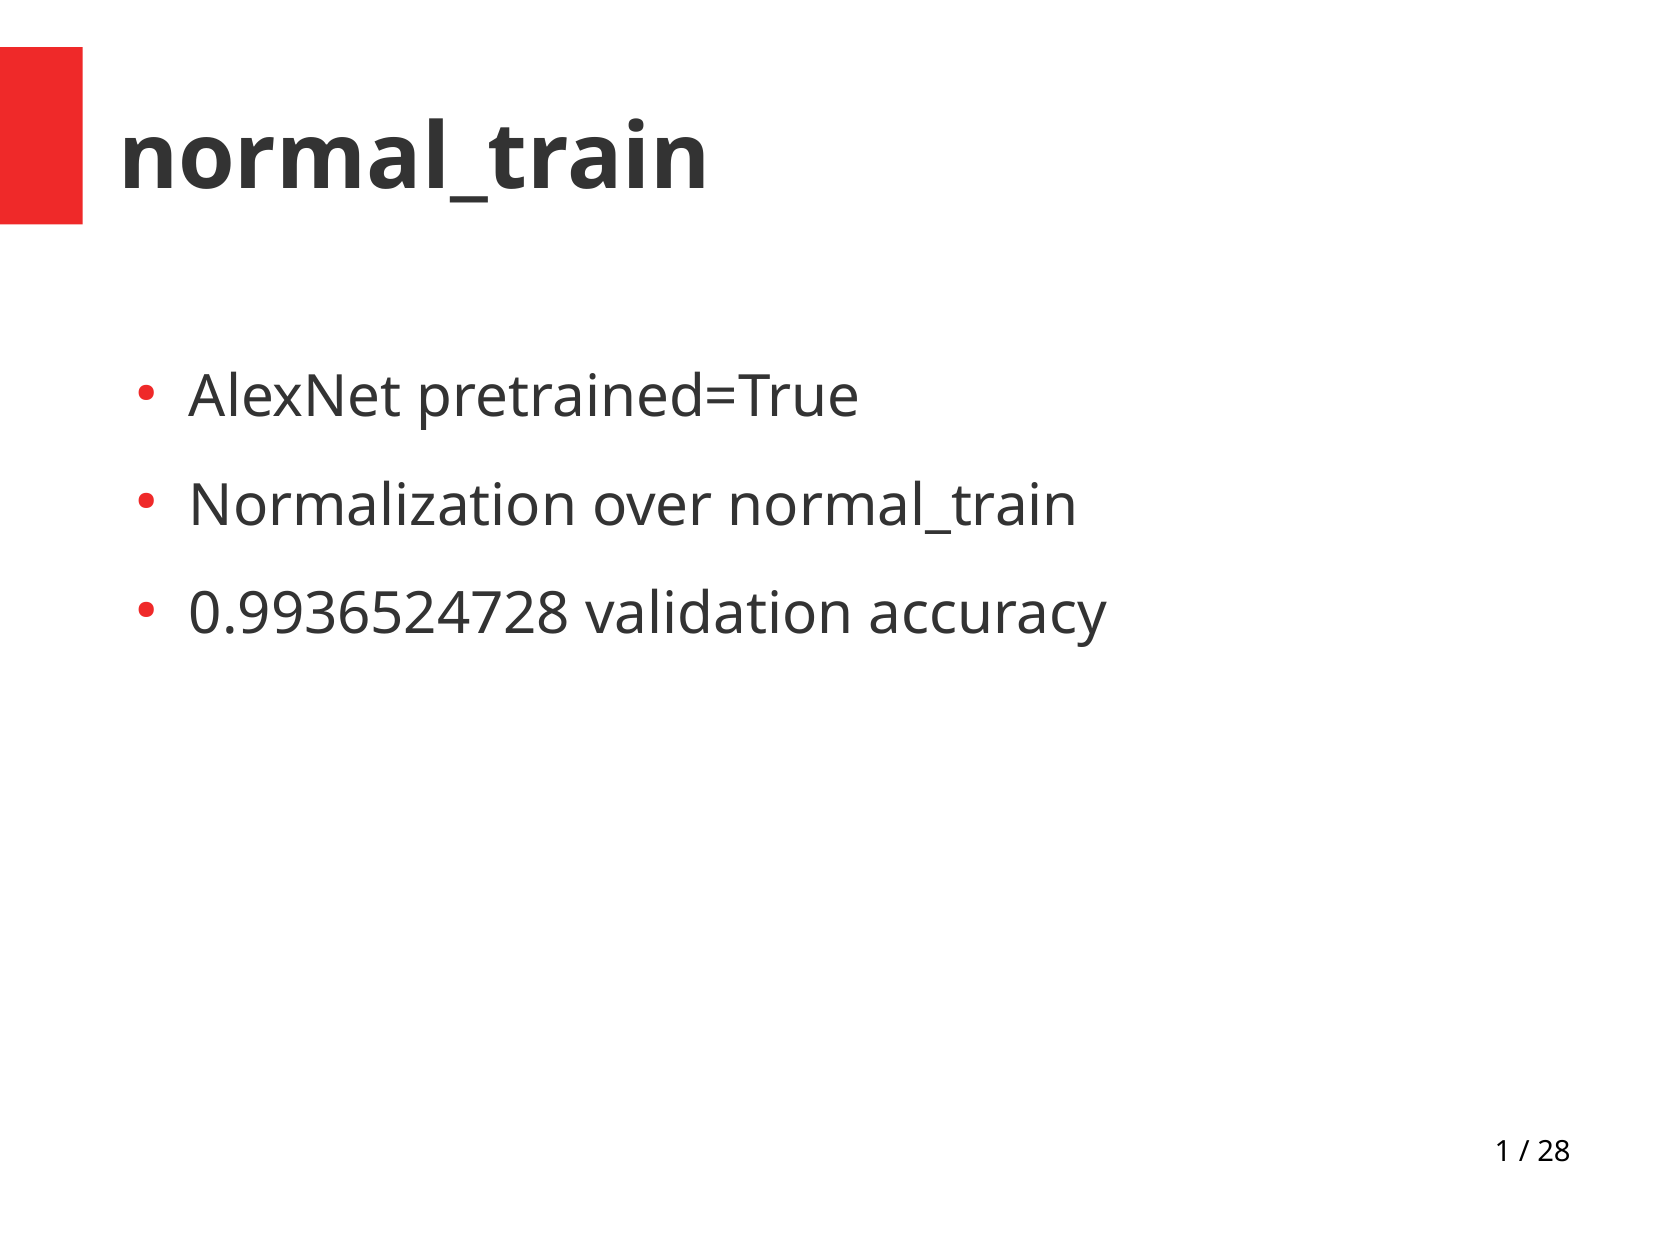

# normal_train
AlexNet pretrained=True
Normalization over normal_train
0.9936524728 validation accuracy
1